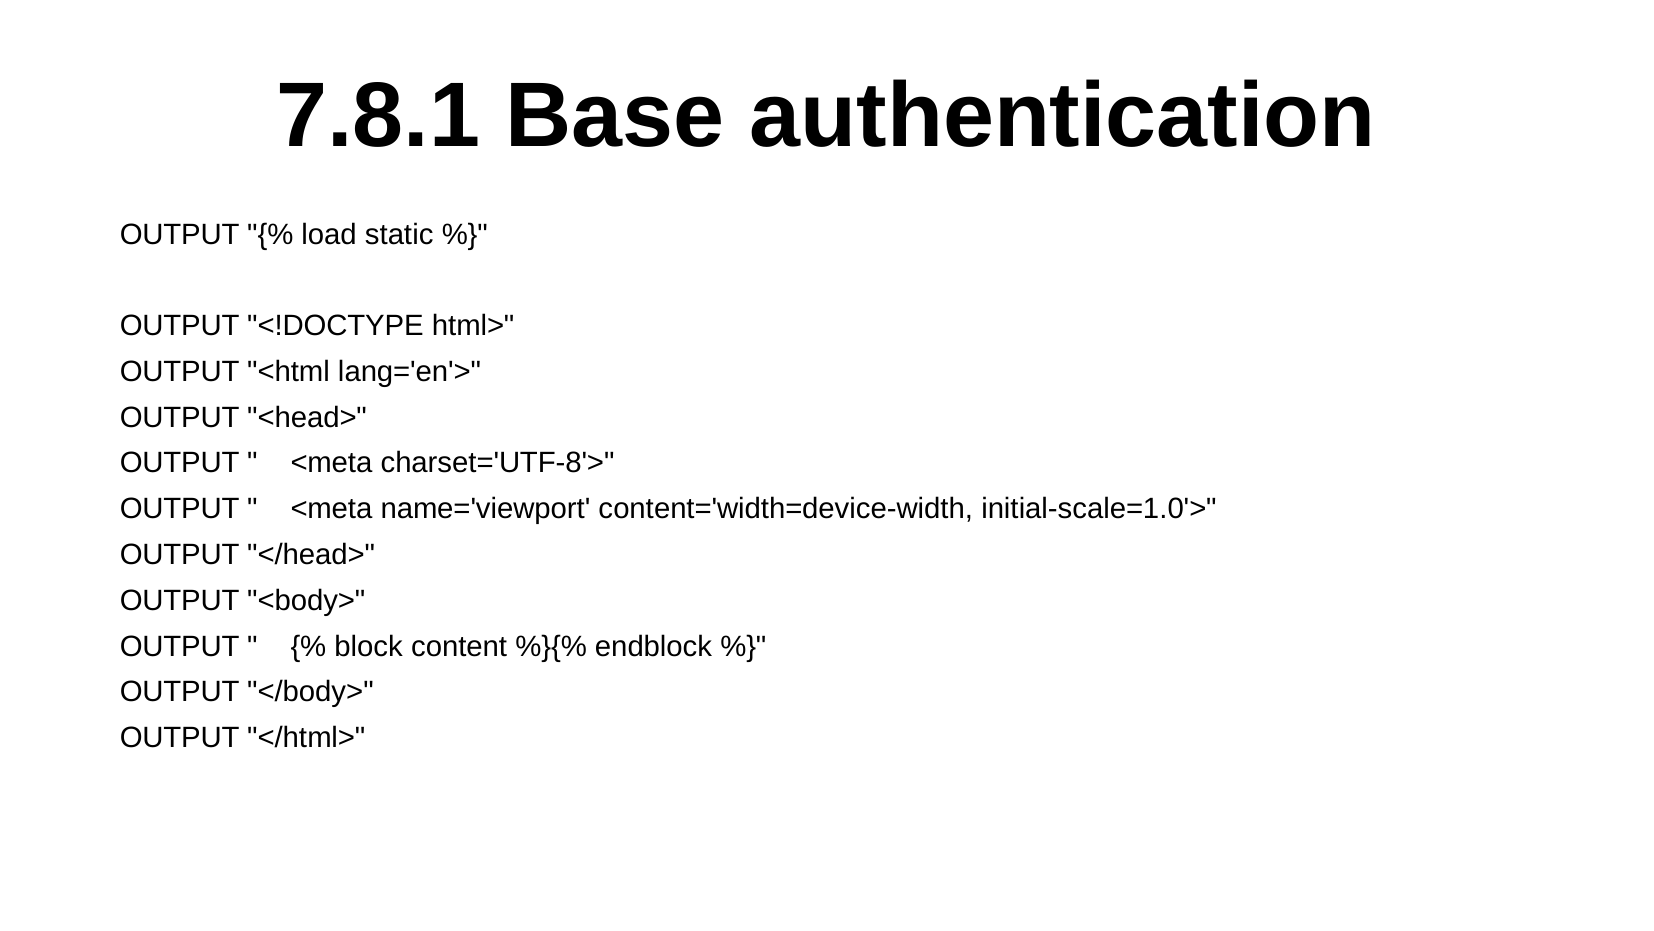

# 7.8.1 Base authentication
OUTPUT "{% load static %}"
OUTPUT "<!DOCTYPE html>"
OUTPUT "<html lang='en'>"
OUTPUT "<head>"
OUTPUT " <meta charset='UTF-8'>"
OUTPUT " <meta name='viewport' content='width=device-width, initial-scale=1.0'>"
OUTPUT "</head>"
OUTPUT "<body>"
OUTPUT " {% block content %}{% endblock %}"
OUTPUT "</body>"
OUTPUT "</html>"